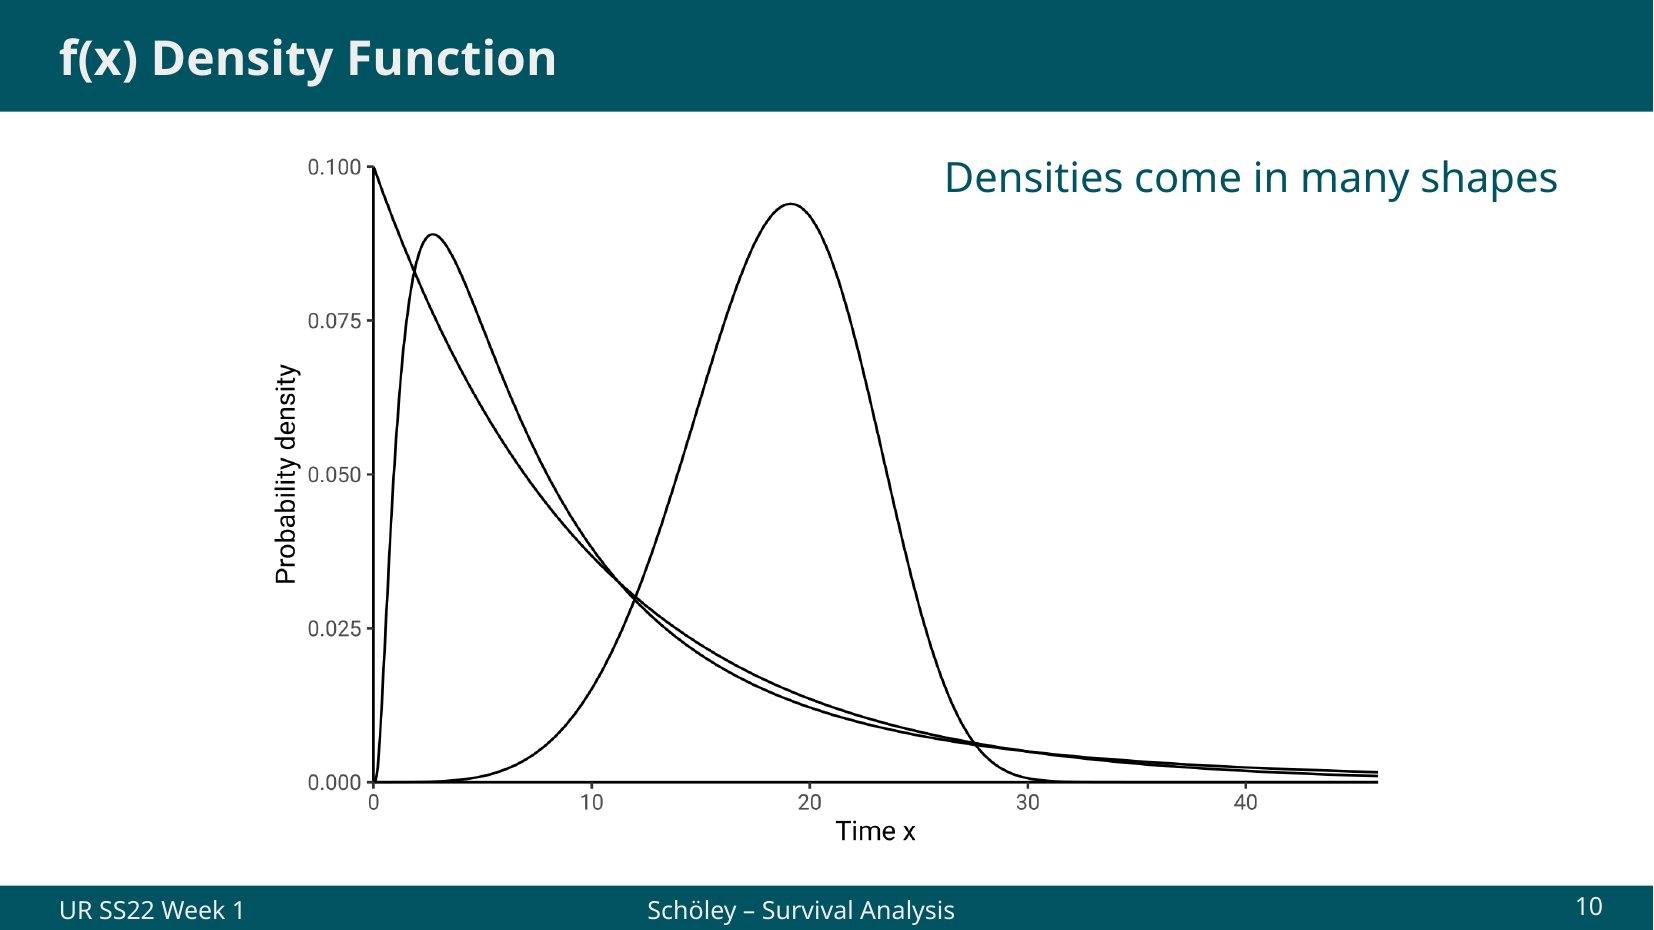

# f(x) Density Function
Densities come in many shapes
10
UR SS22 Week 1
Schöley – Survival Analysis